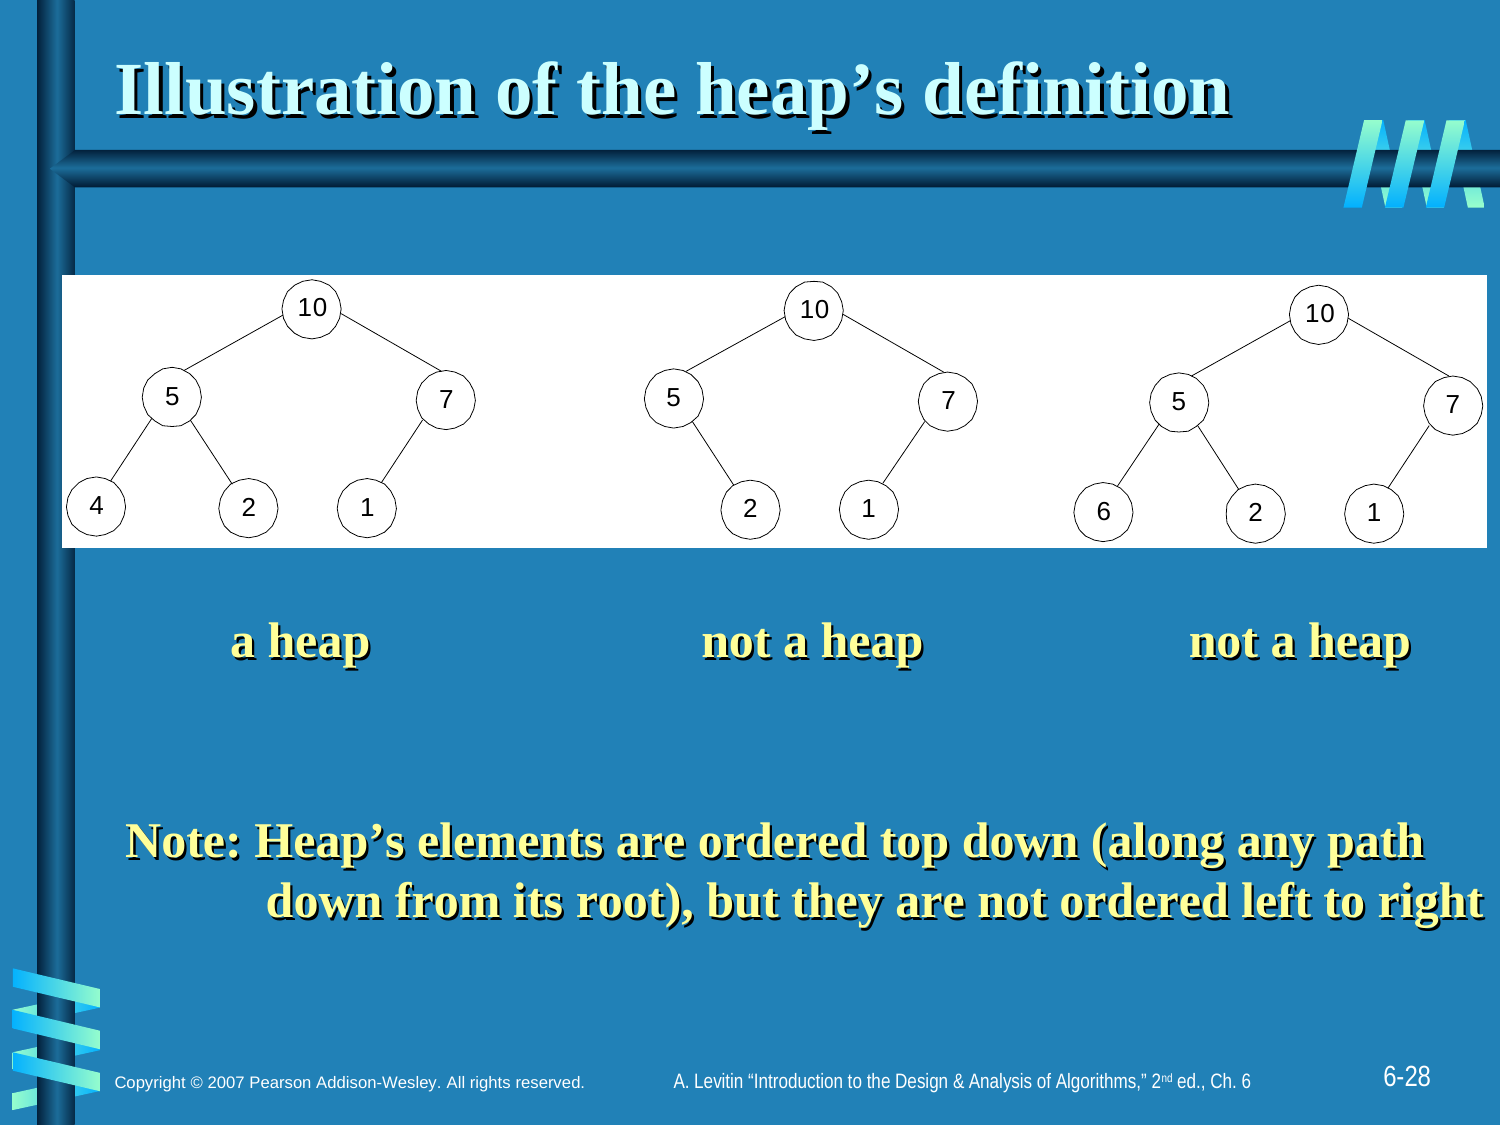

# Illustration of the heap’s definition
a heap
not a heap
not a heap
Note: Heap’s elements are ordered top down (along any path
 down from its root), but they are not ordered left to right